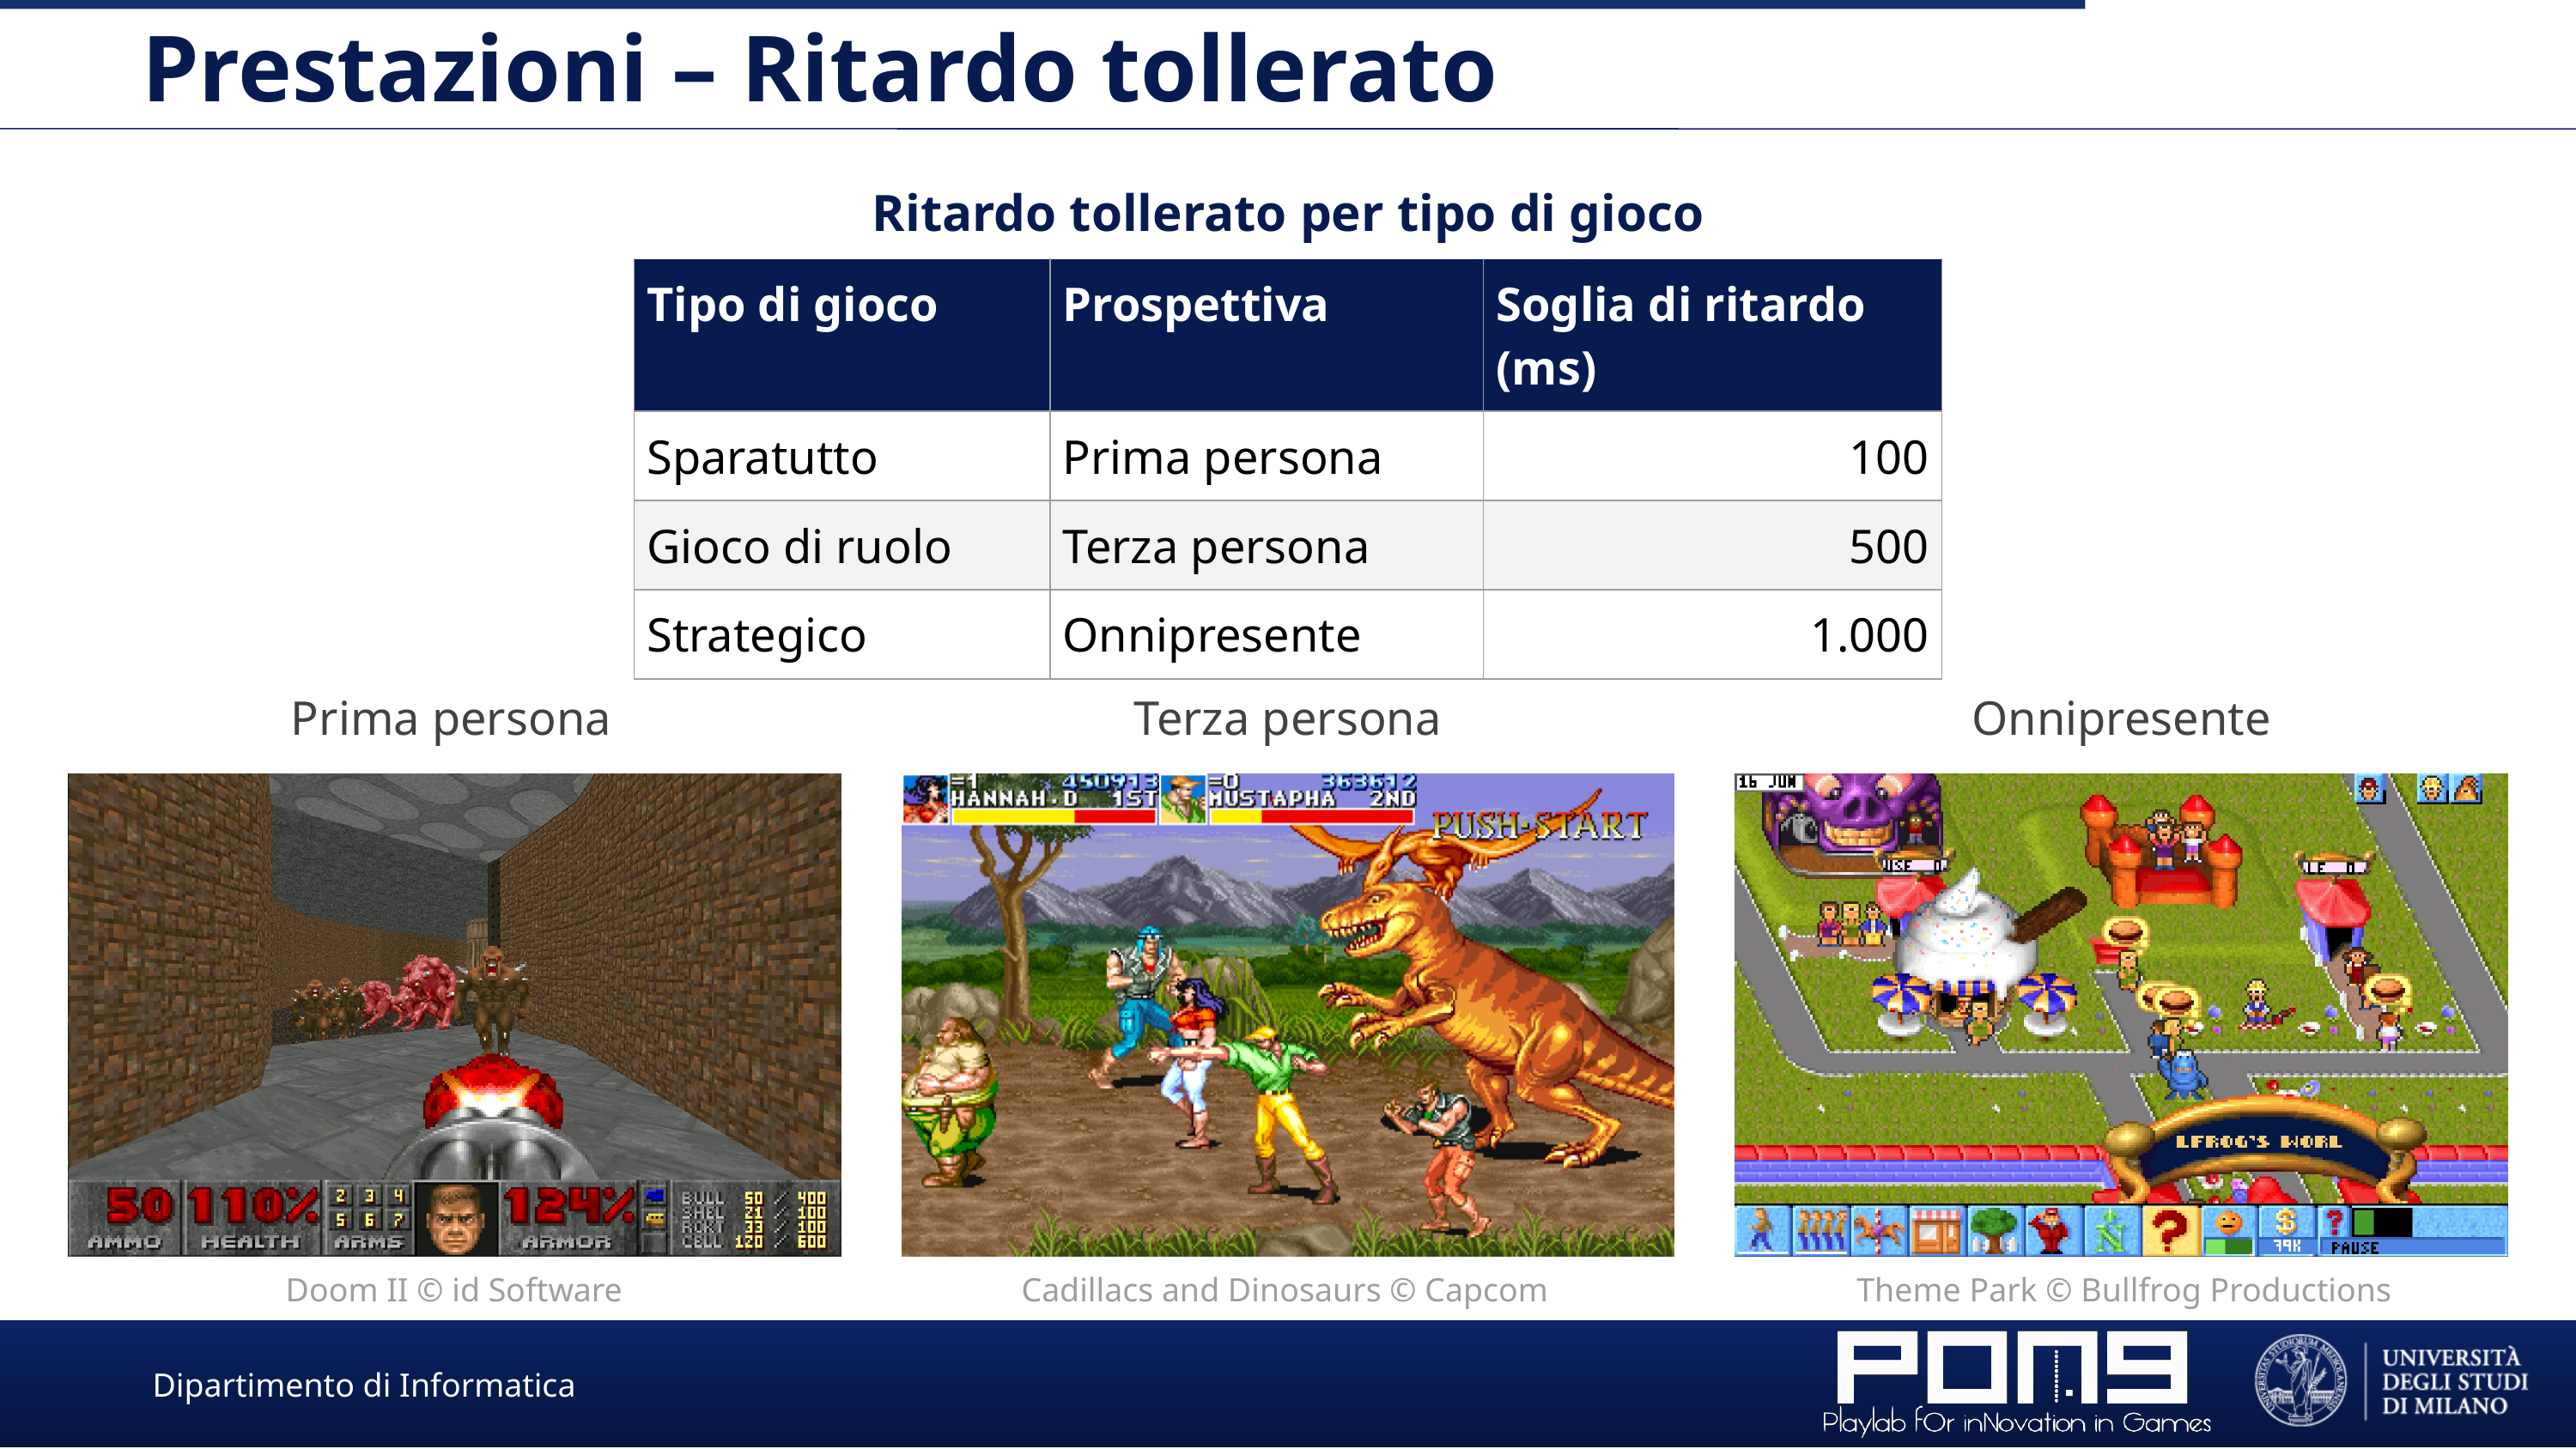

# Prestazioni – Ritardo tollerato
| Ritardo tollerato per tipo di gioco | | |
| --- | --- | --- |
| Tipo di gioco | Prospettiva | Soglia di ritardo (ms) |
| Sparatutto | Prima persona | 100 |
| Gioco di ruolo | Terza persona | 500 |
| Strategico | Onnipresente | 1.000 |
Prima persona
Terza persona
Onnipresente
Doom II © id Software
Cadillacs and Dinosaurs © Capcom
Theme Park © Bullfrog Productions
Dipartimento di Informatica